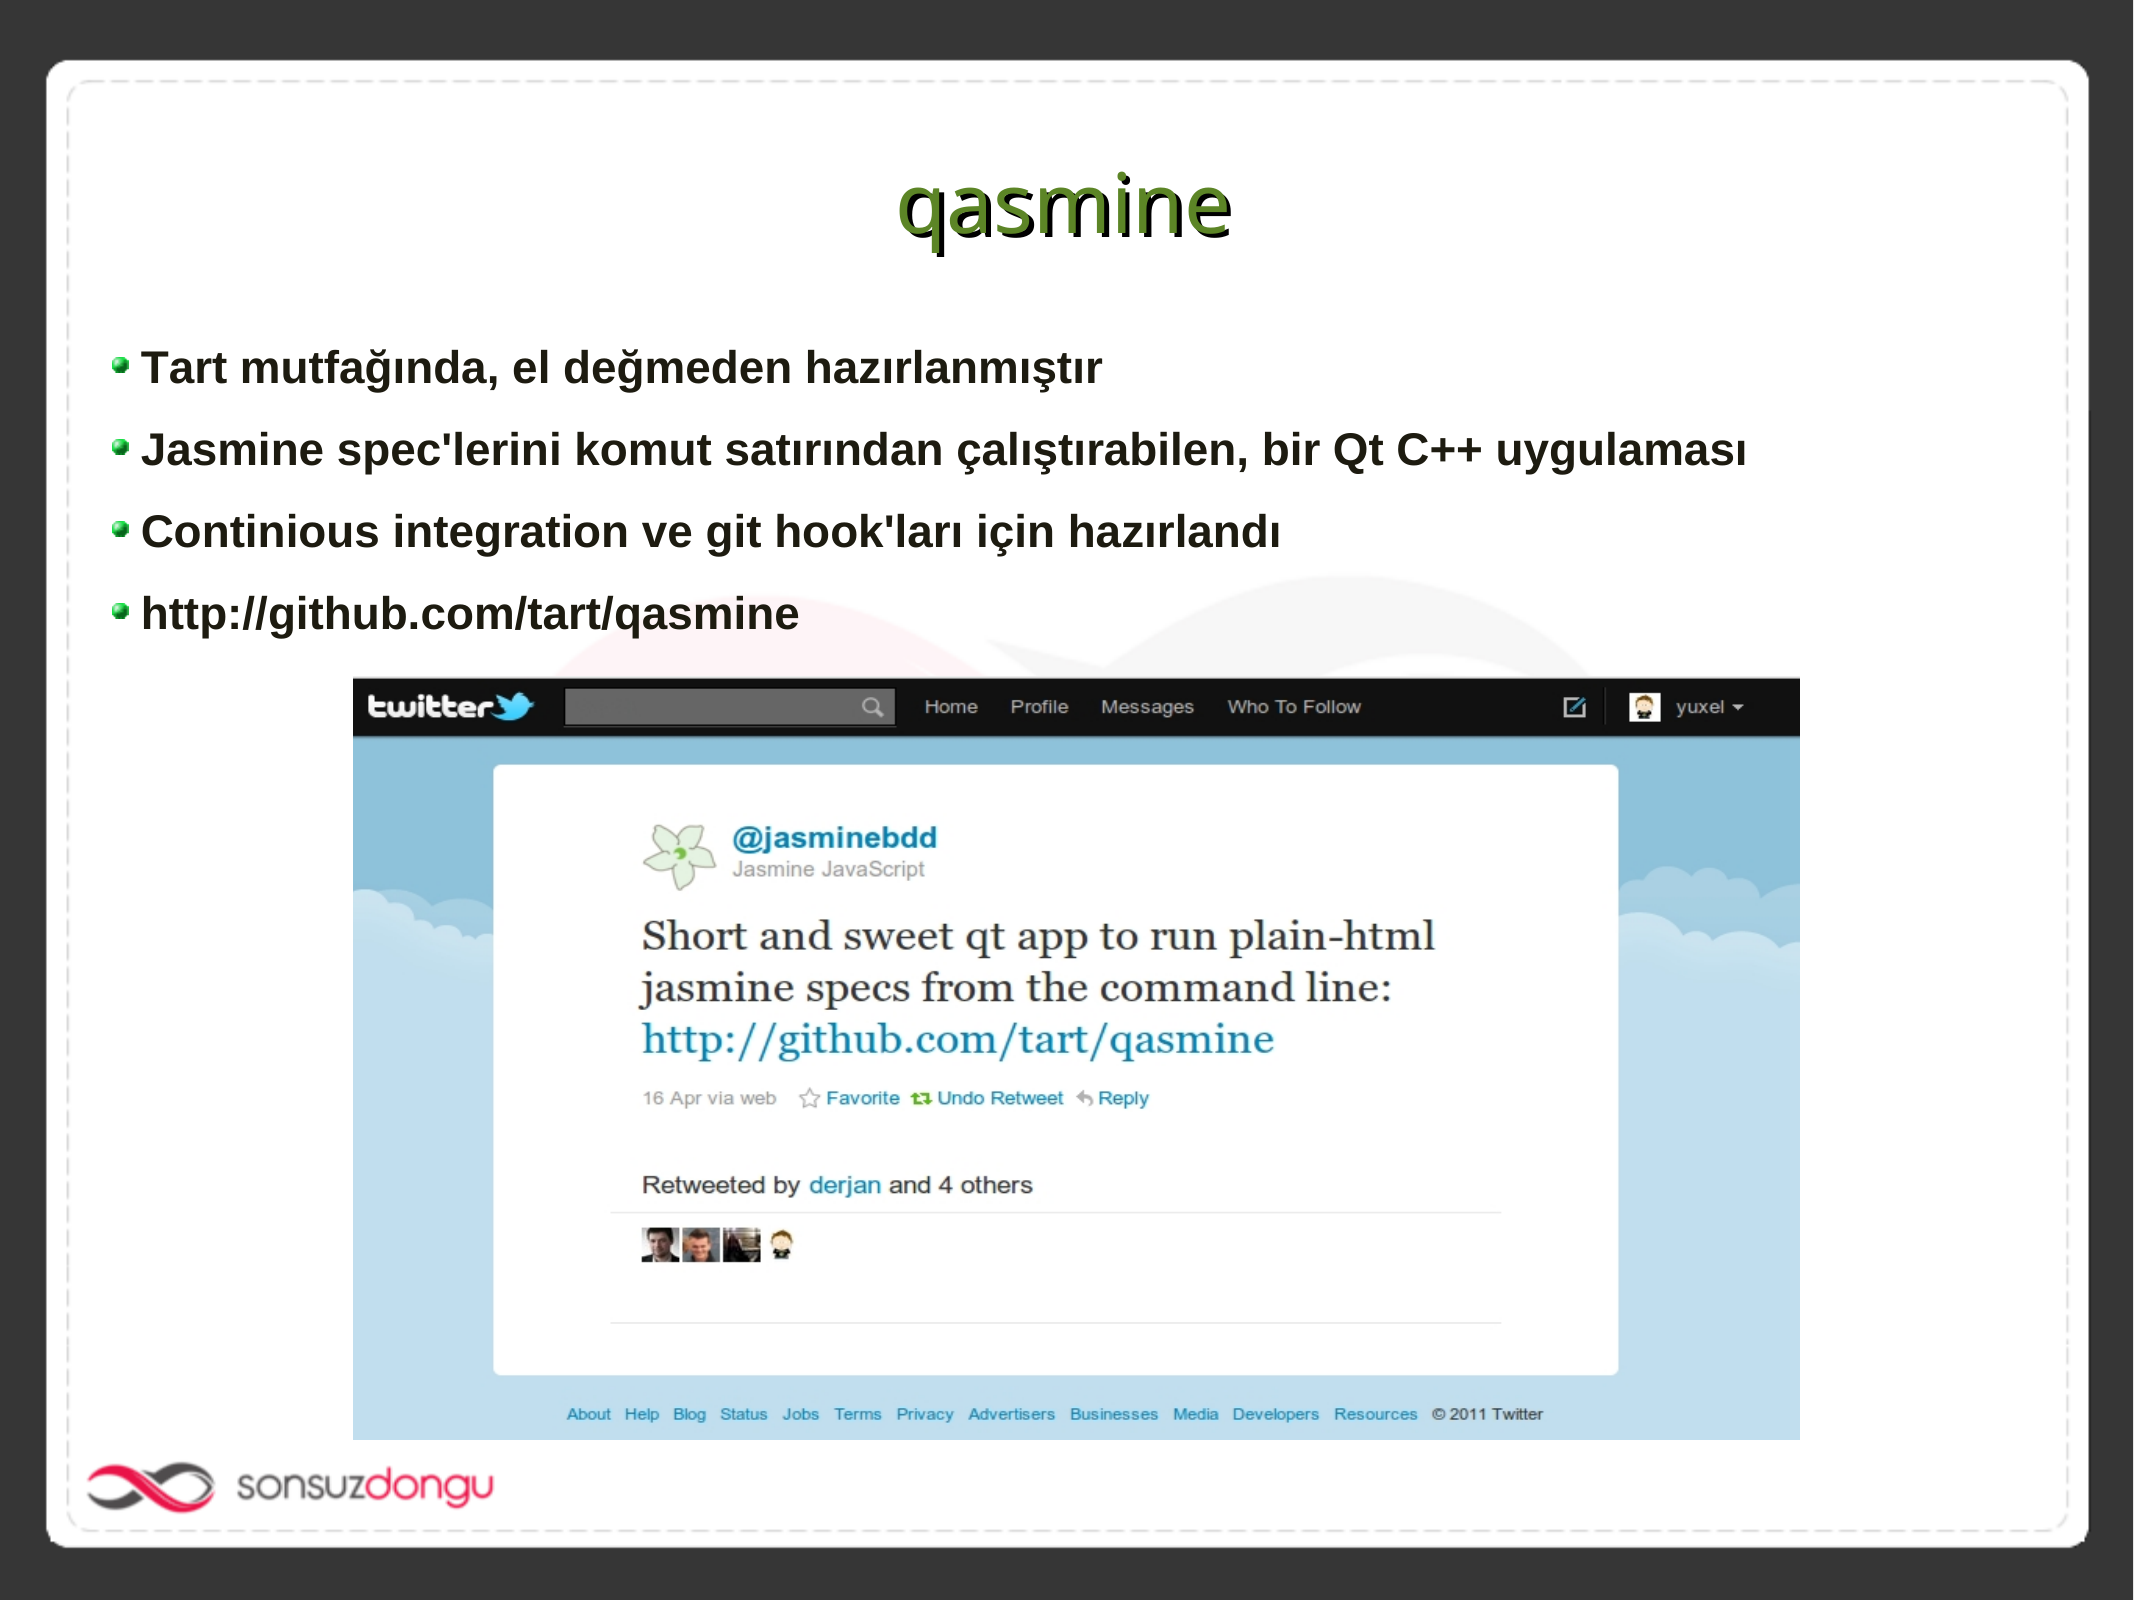

qasmine
 Tart mutfağında, el değmeden hazırlanmıştır
 Jasmine spec'lerini komut satırından çalıştırabilen, bir Qt C++ uygulaması
 Continious integration ve git hook'ları için hazırlandı
 http://github.com/tart/qasmine